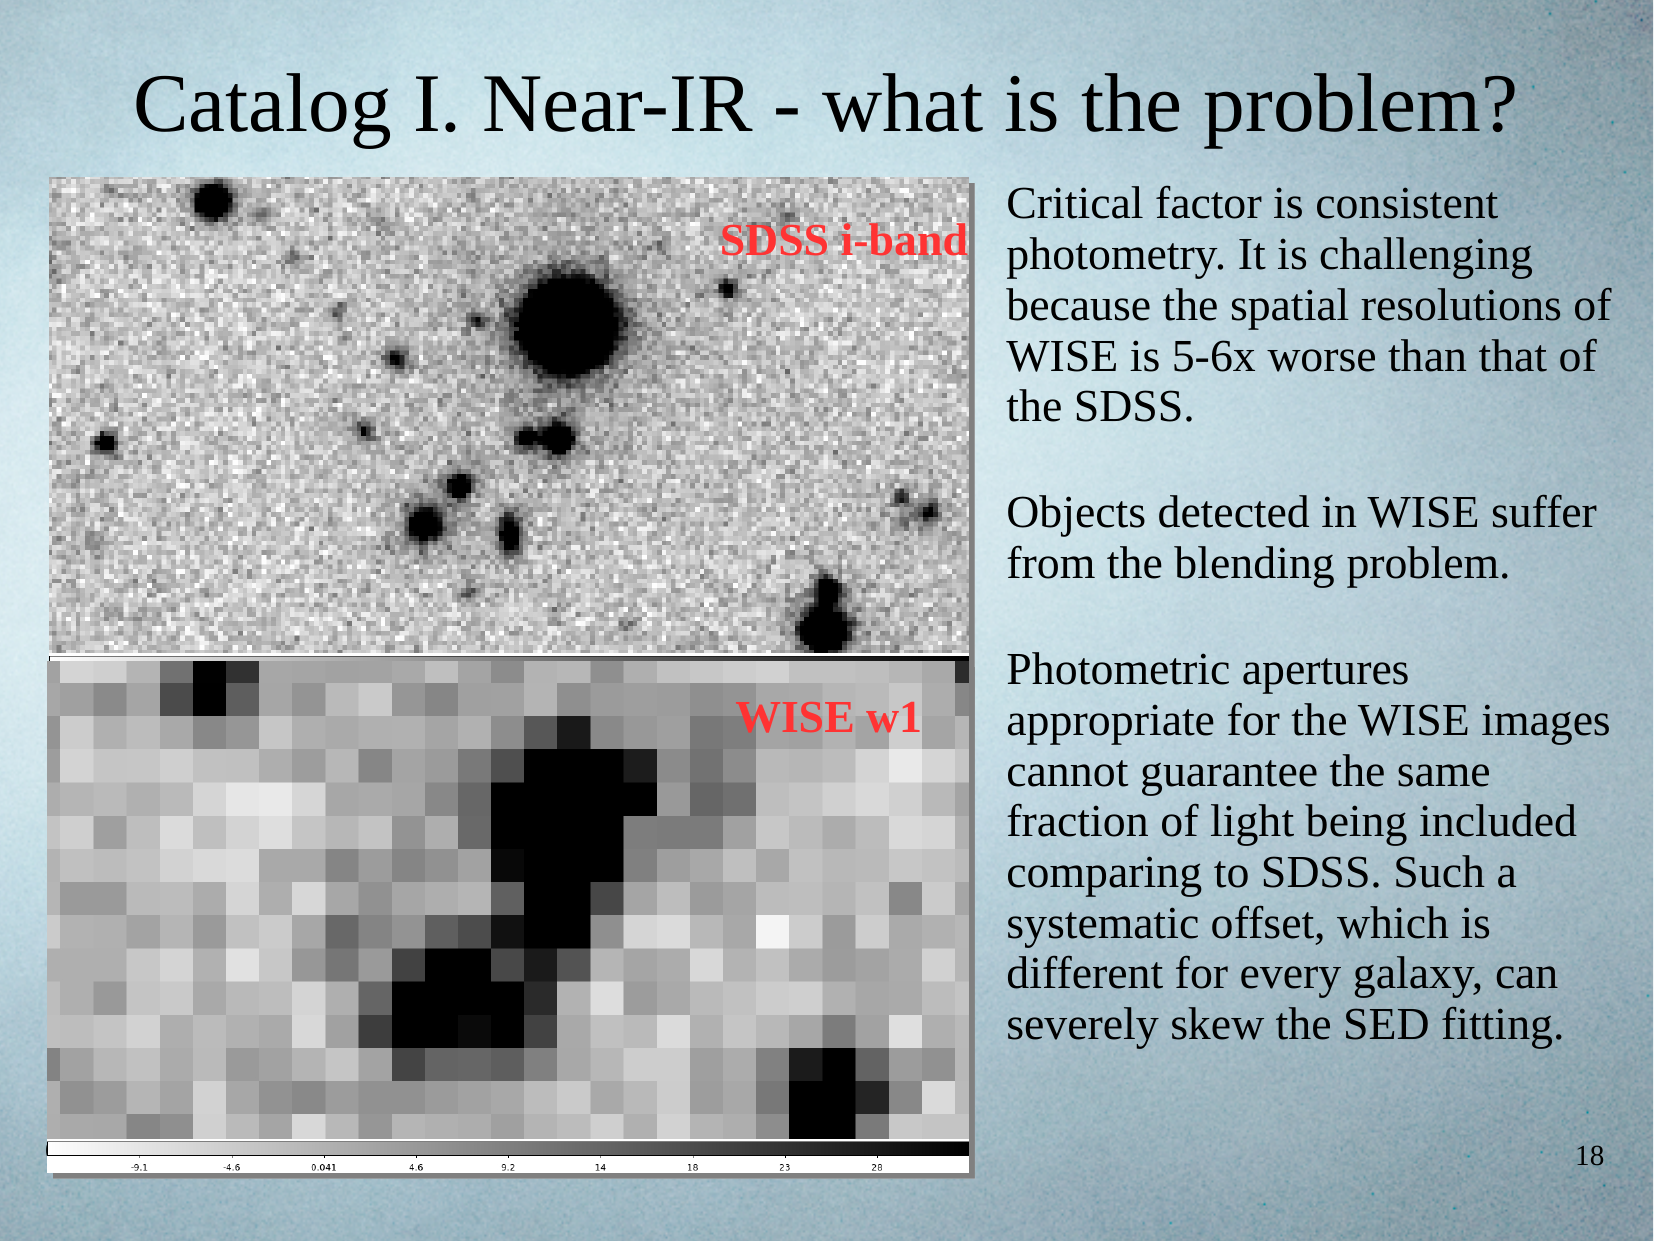

# Catalog I. Near-IR - what is the problem?
Critical factor is consistent photometry. It is challenging because the spatial resolutions of WISE is 5-6x worse than that of the SDSS.
Objects detected in WISE suffer from the blending problem.
Photometric apertures appropriate for the WISE images cannot guarantee the same fraction of light being included comparing to SDSS. Such a systematic offset, which is different for every galaxy, can severely skew the SED fitting.
SDSS i-band
WISE w1
18